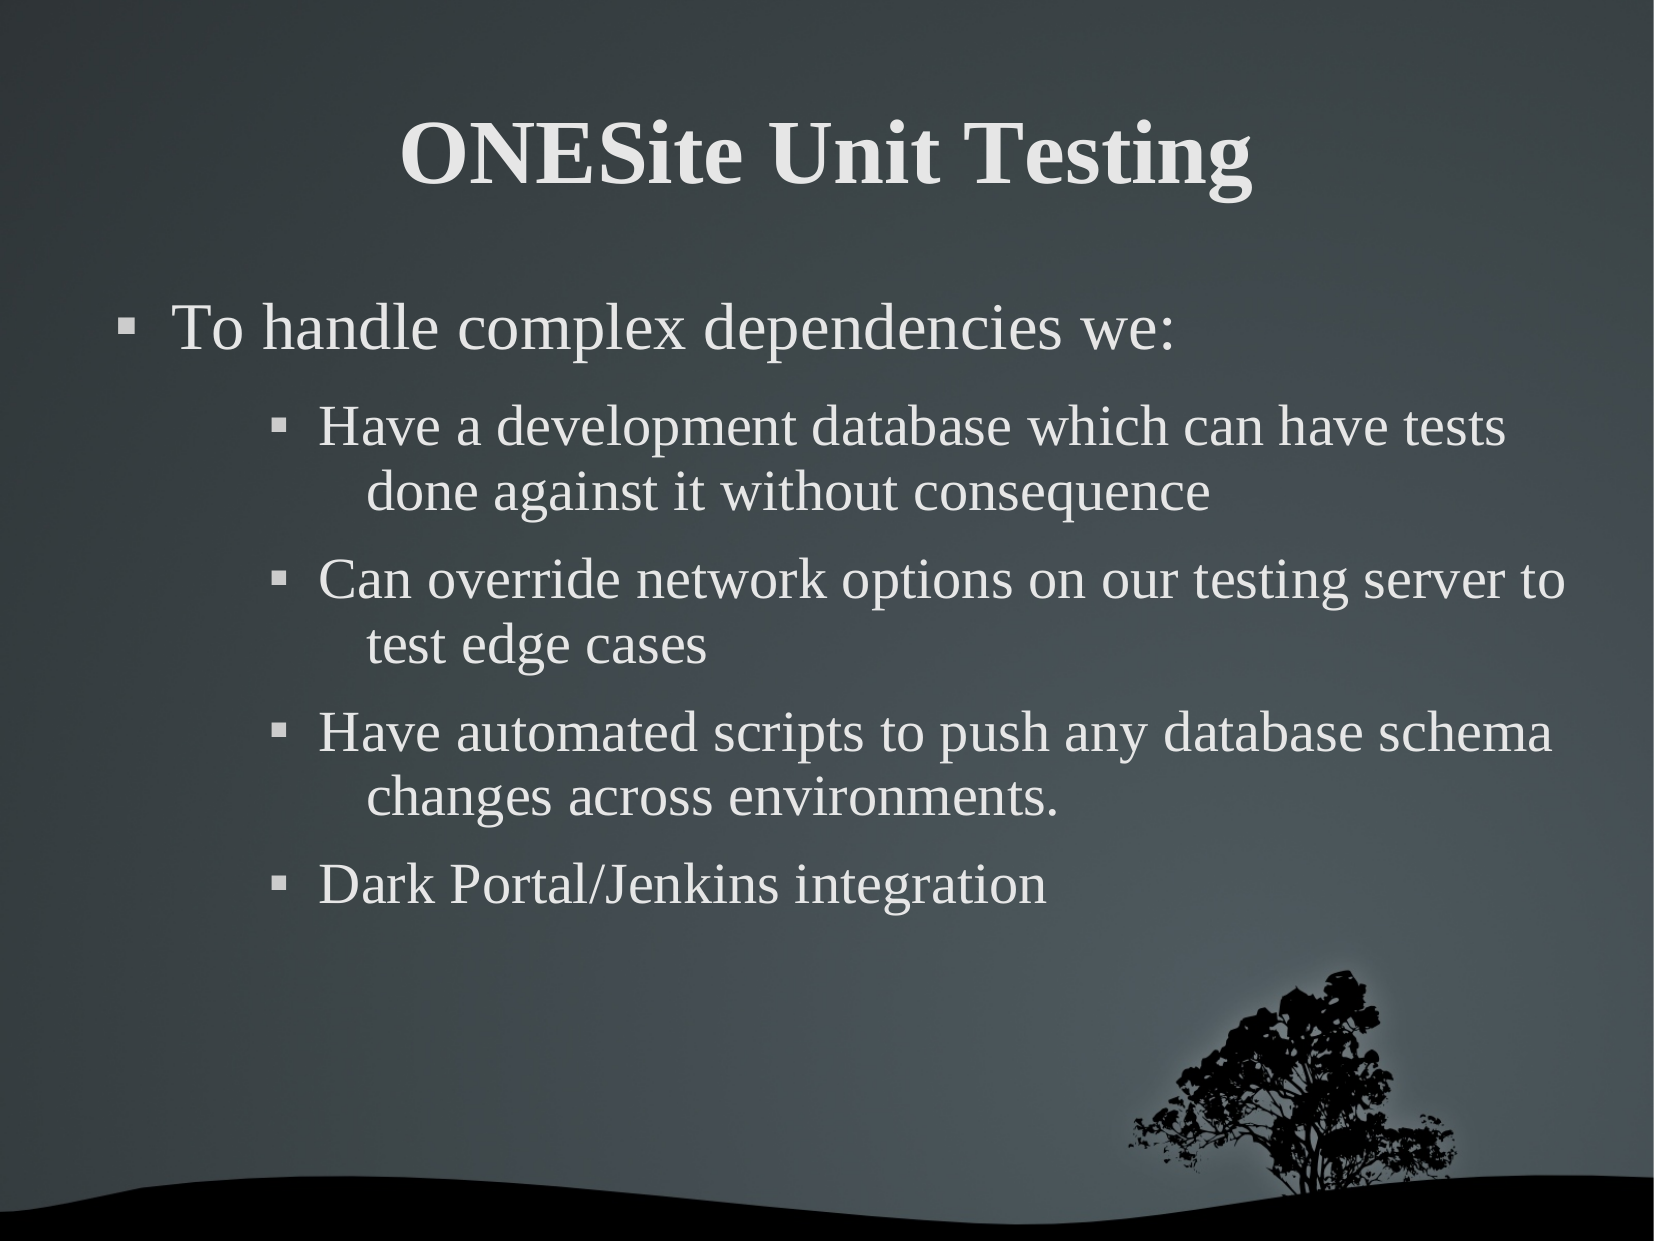

# ONESite Unit Testing
To handle complex dependencies we:
Have a development database which can have tests done against it without consequence
Can override network options on our testing server to test edge cases
Have automated scripts to push any database schema changes across environments.
Dark Portal/Jenkins integration